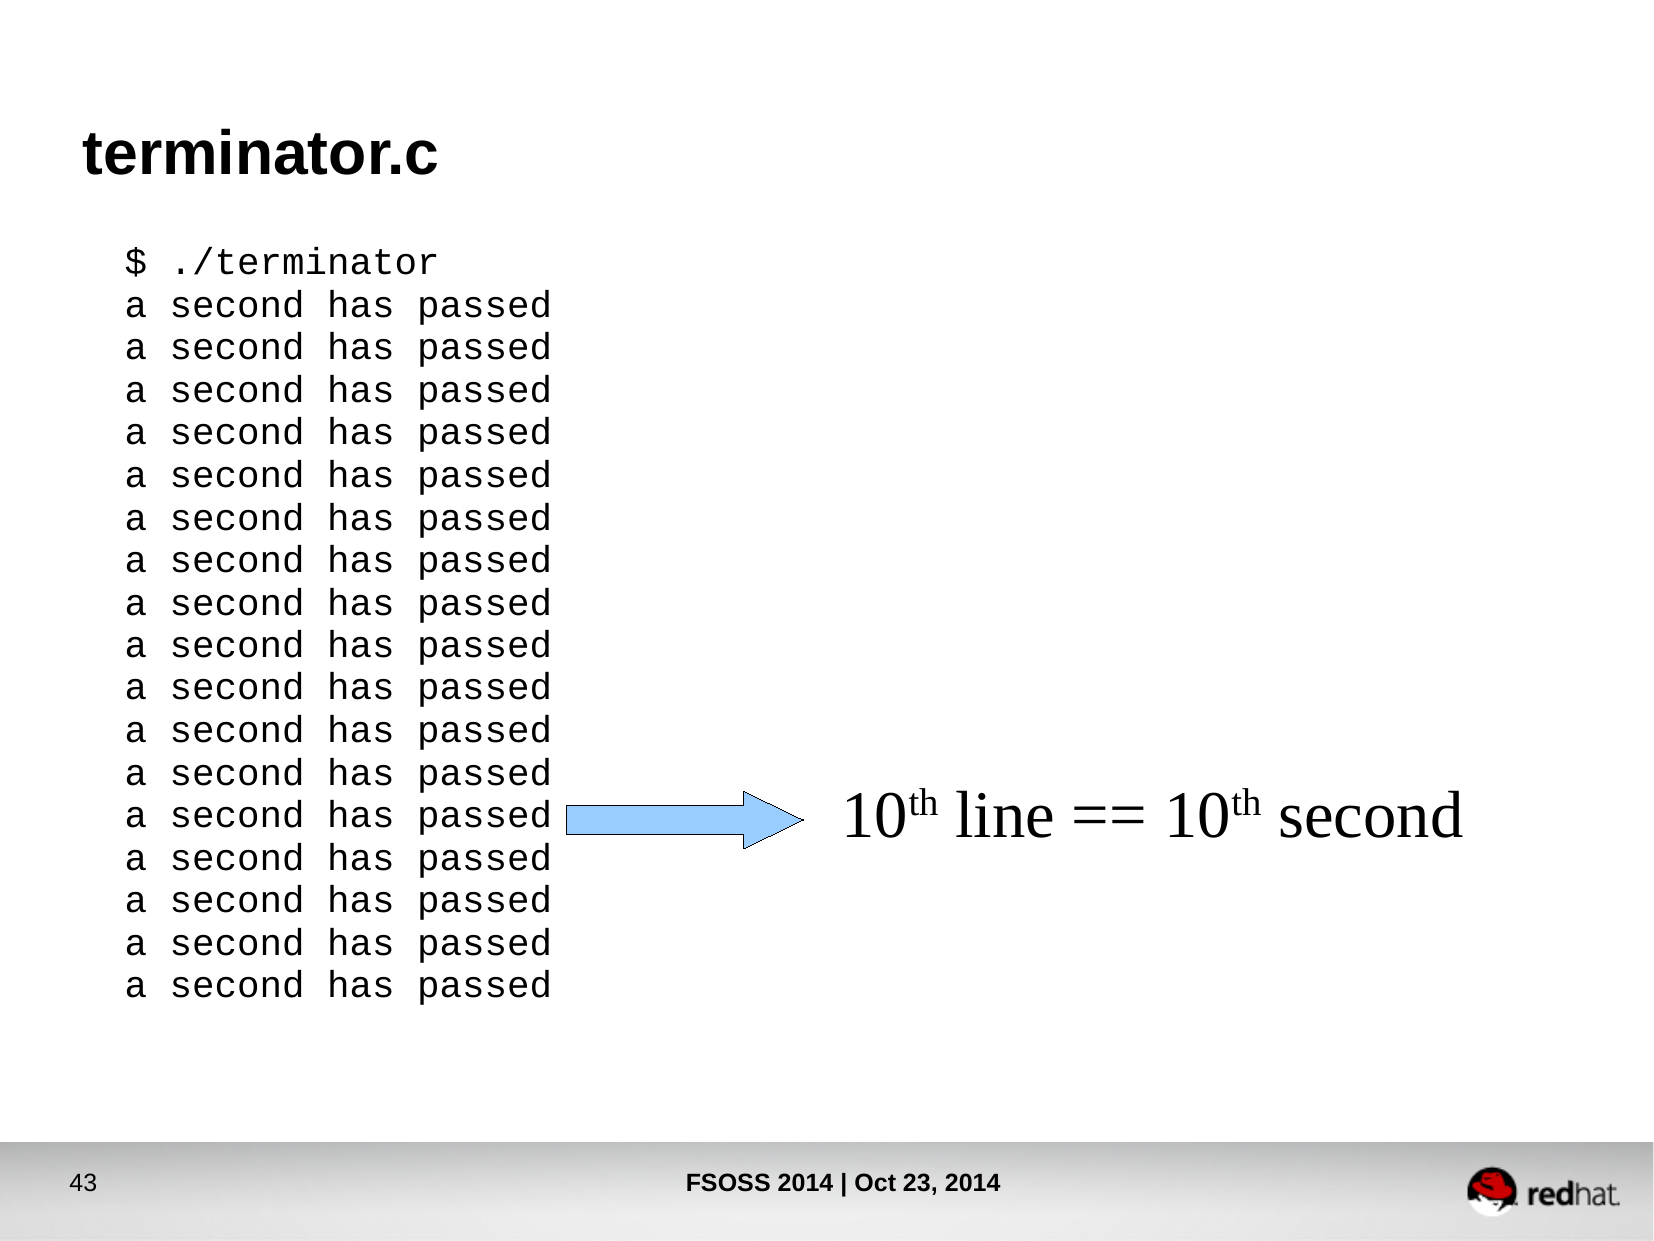

# terminator.c
$ ./terminator
a second has passed
a second has passed
a second has passed
a second has passed
a second has passed
a second has passed
a second has passed
a second has passed
a second has passed
a second has passed
a second has passed
a second has passed
a second has passed
a second has passed
a second has passed
a second has passed
a second has passed
10th line == 10th second